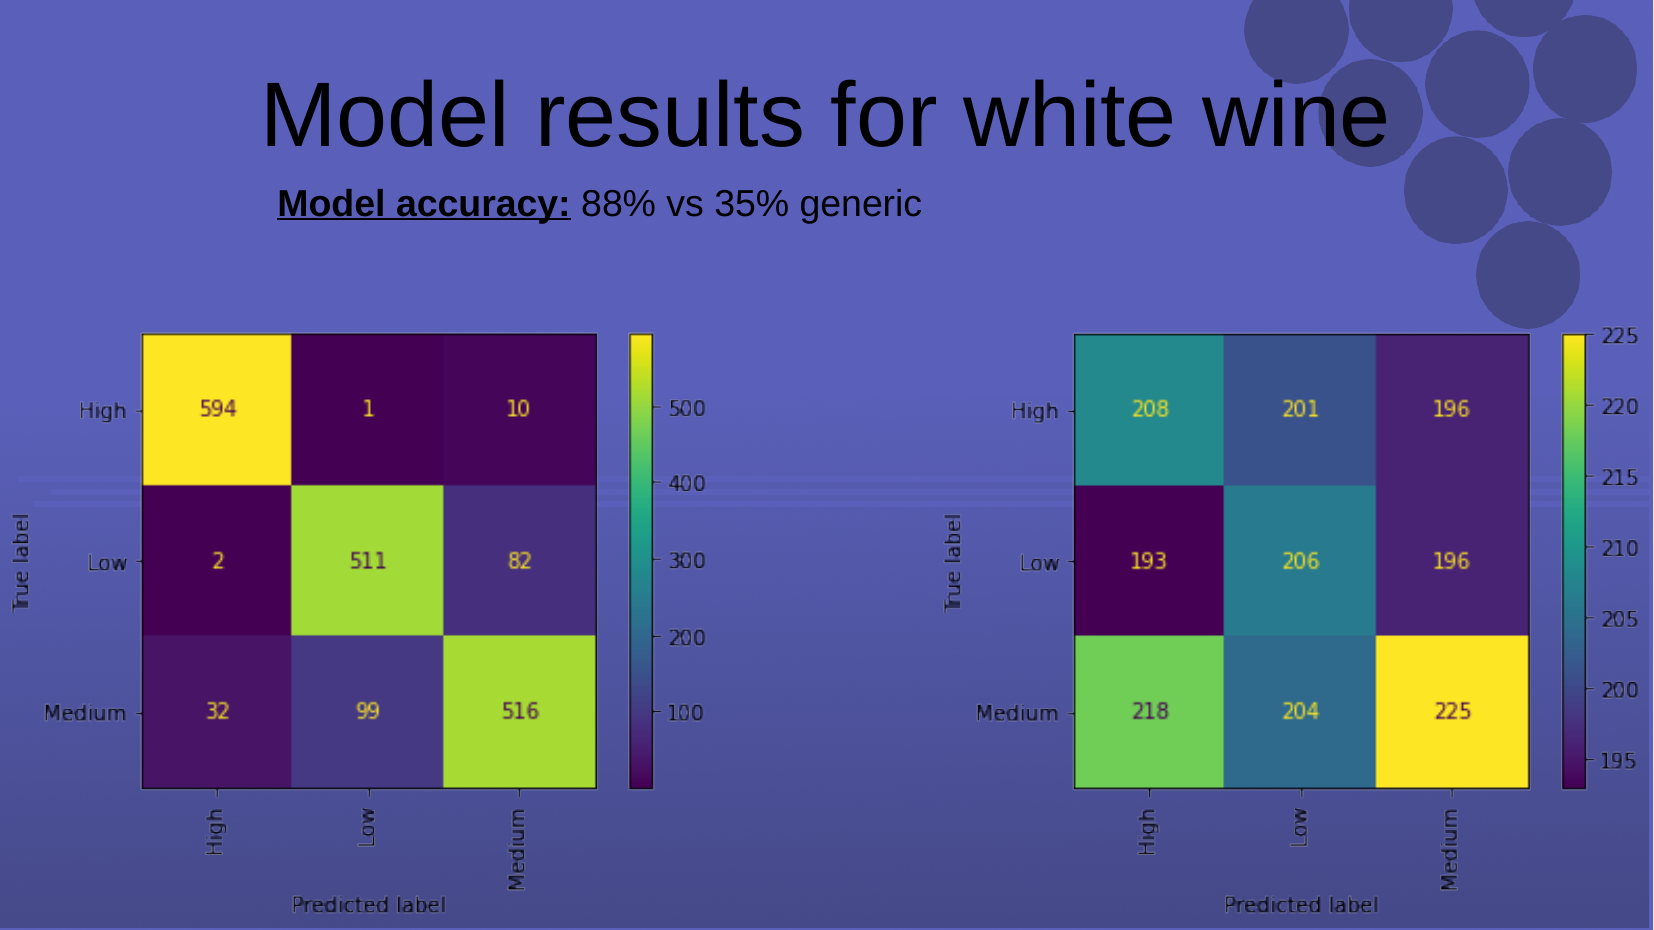

# Model results for white wine
Model accuracy: 88% vs 35% generic